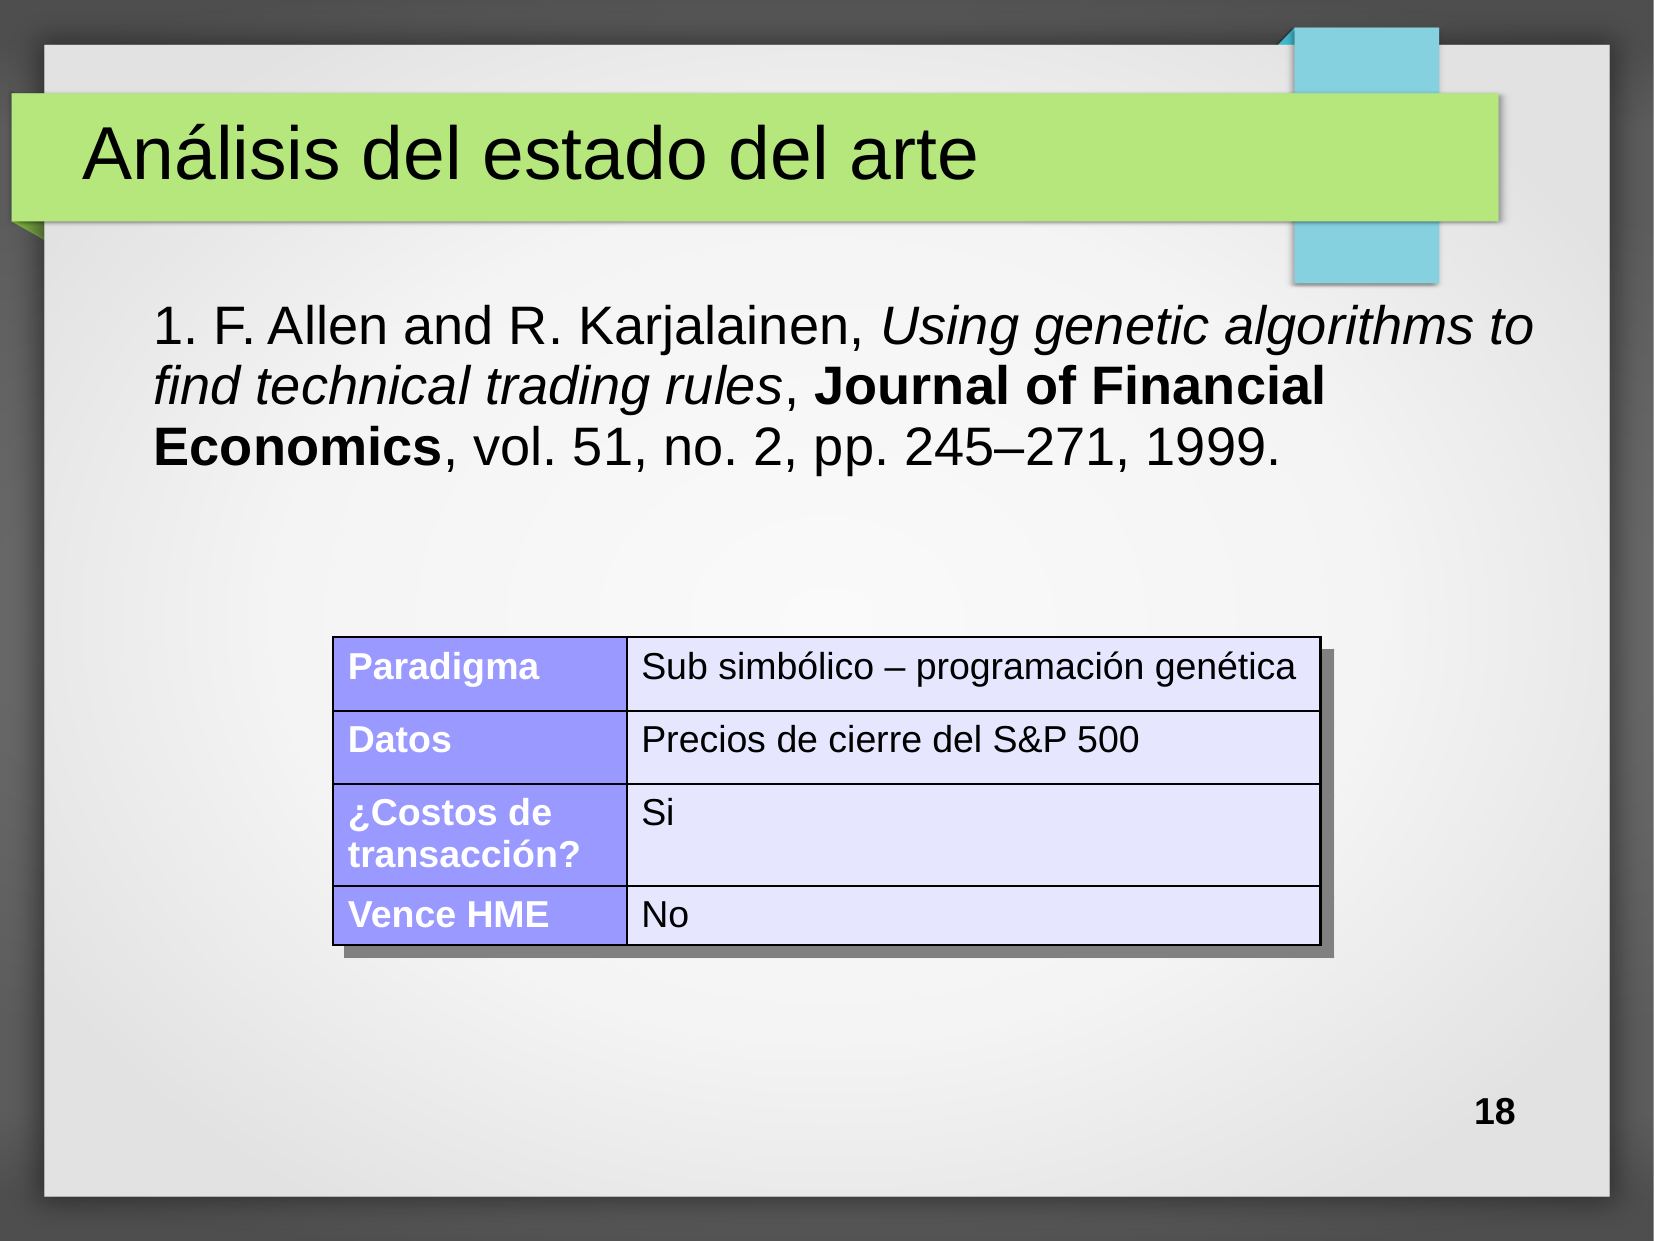

# Análisis del estado del arte
1. F. Allen and R. Karjalainen, Using genetic algorithms to find technical trading rules, Journal of Financial Economics, vol. 51, no. 2, pp. 245–271, 1999.
| Paradigma | Sub simbólico – programación genética |
| --- | --- |
| Datos | Precios de cierre del S&P 500 |
| ¿Costos de transacción? | Si |
| Vence HME | No |